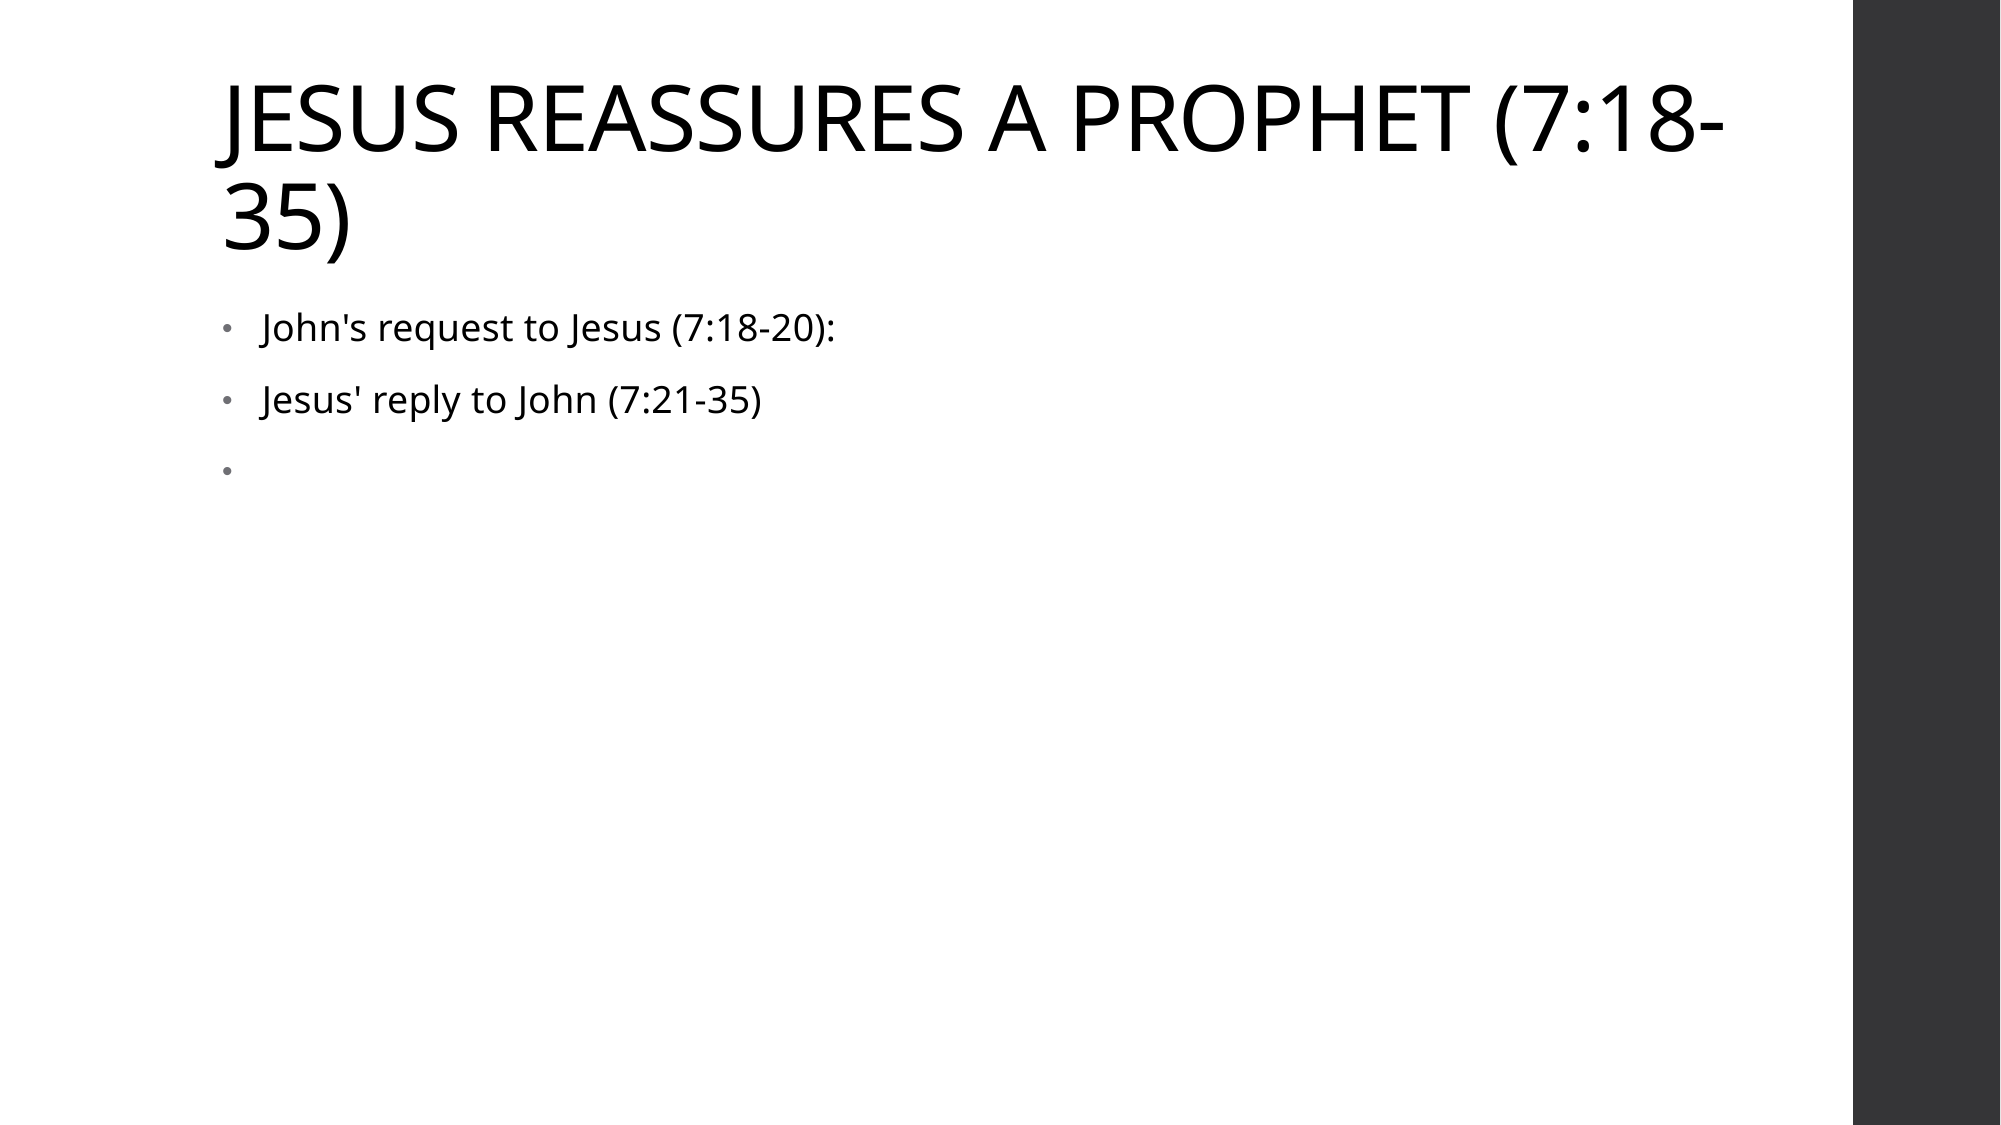

# JESUS REASSURES A PROPHET (7:18-35)
 John's request to Jesus (7:18-20):
 Jesus' reply to John (7:21-35)